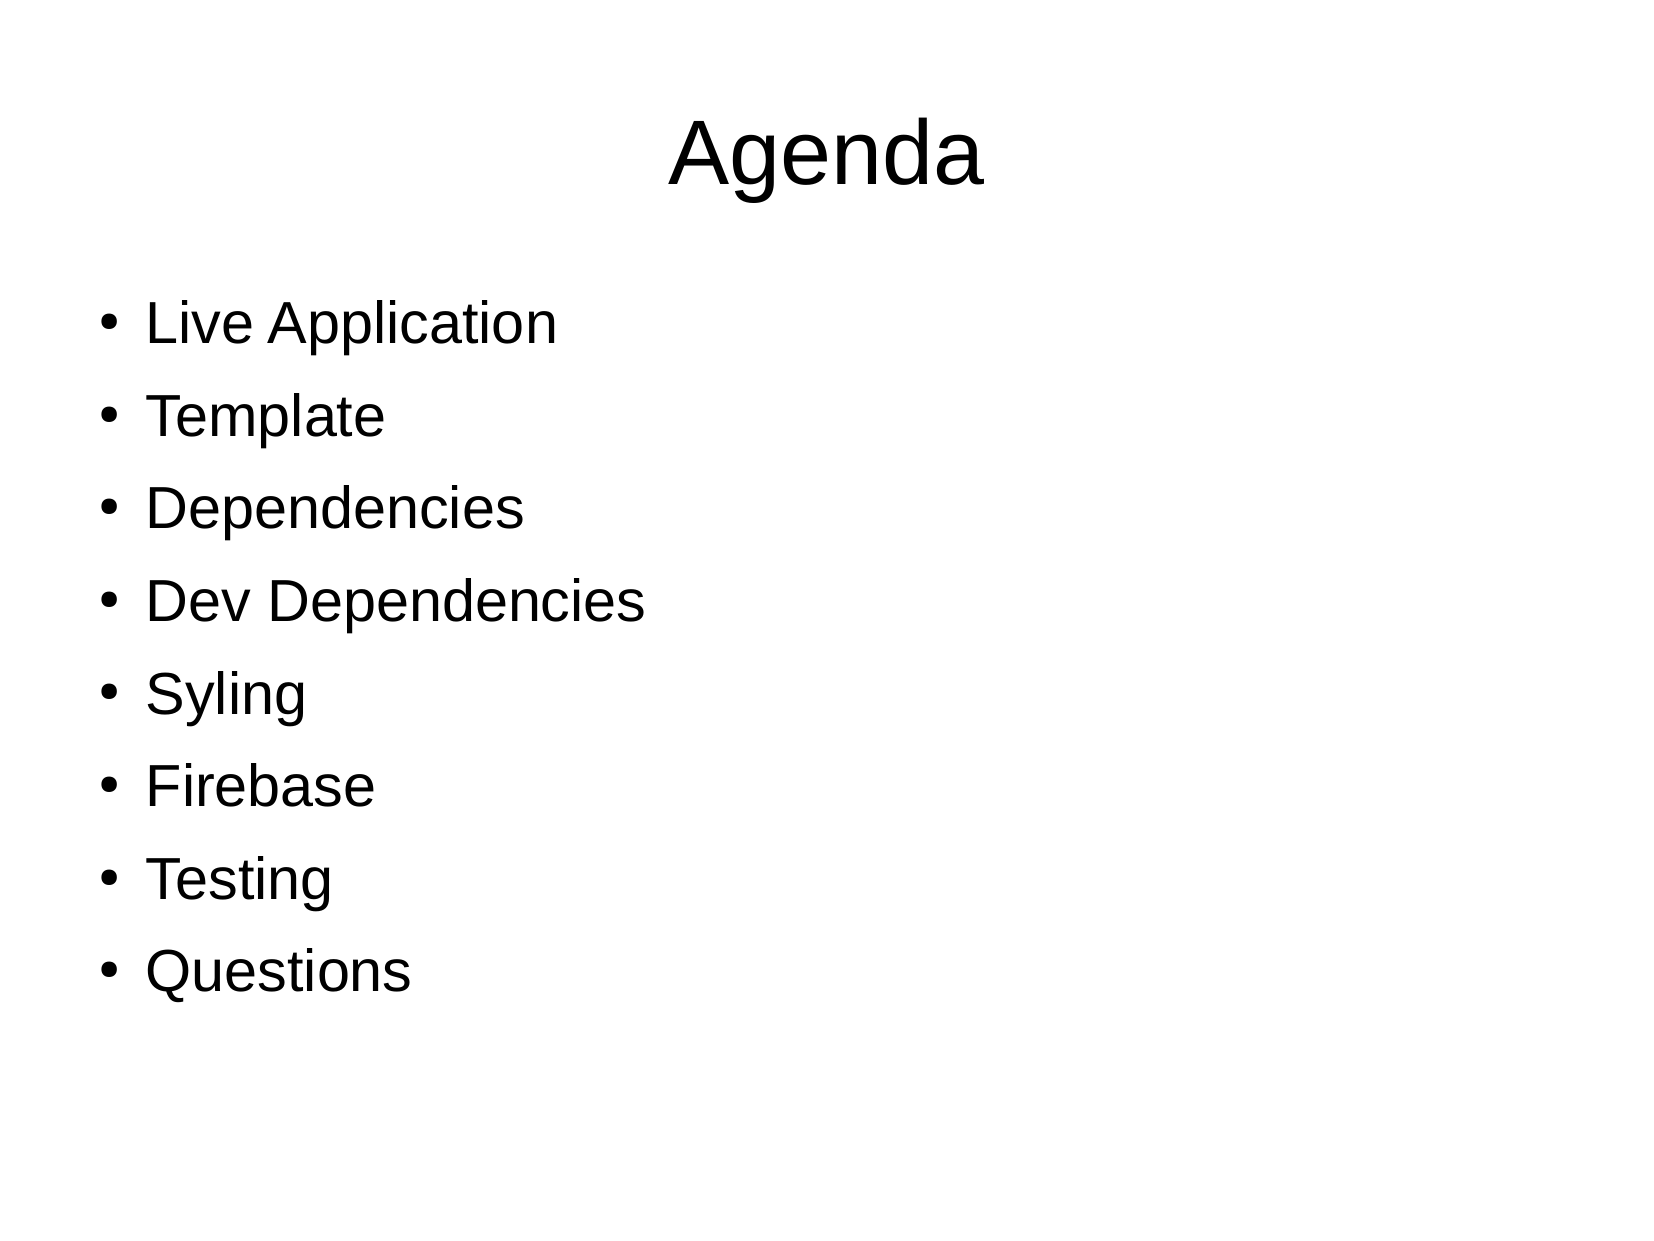

# Agenda
Live Application
Template
Dependencies
Dev Dependencies
Syling
Firebase
Testing
Questions